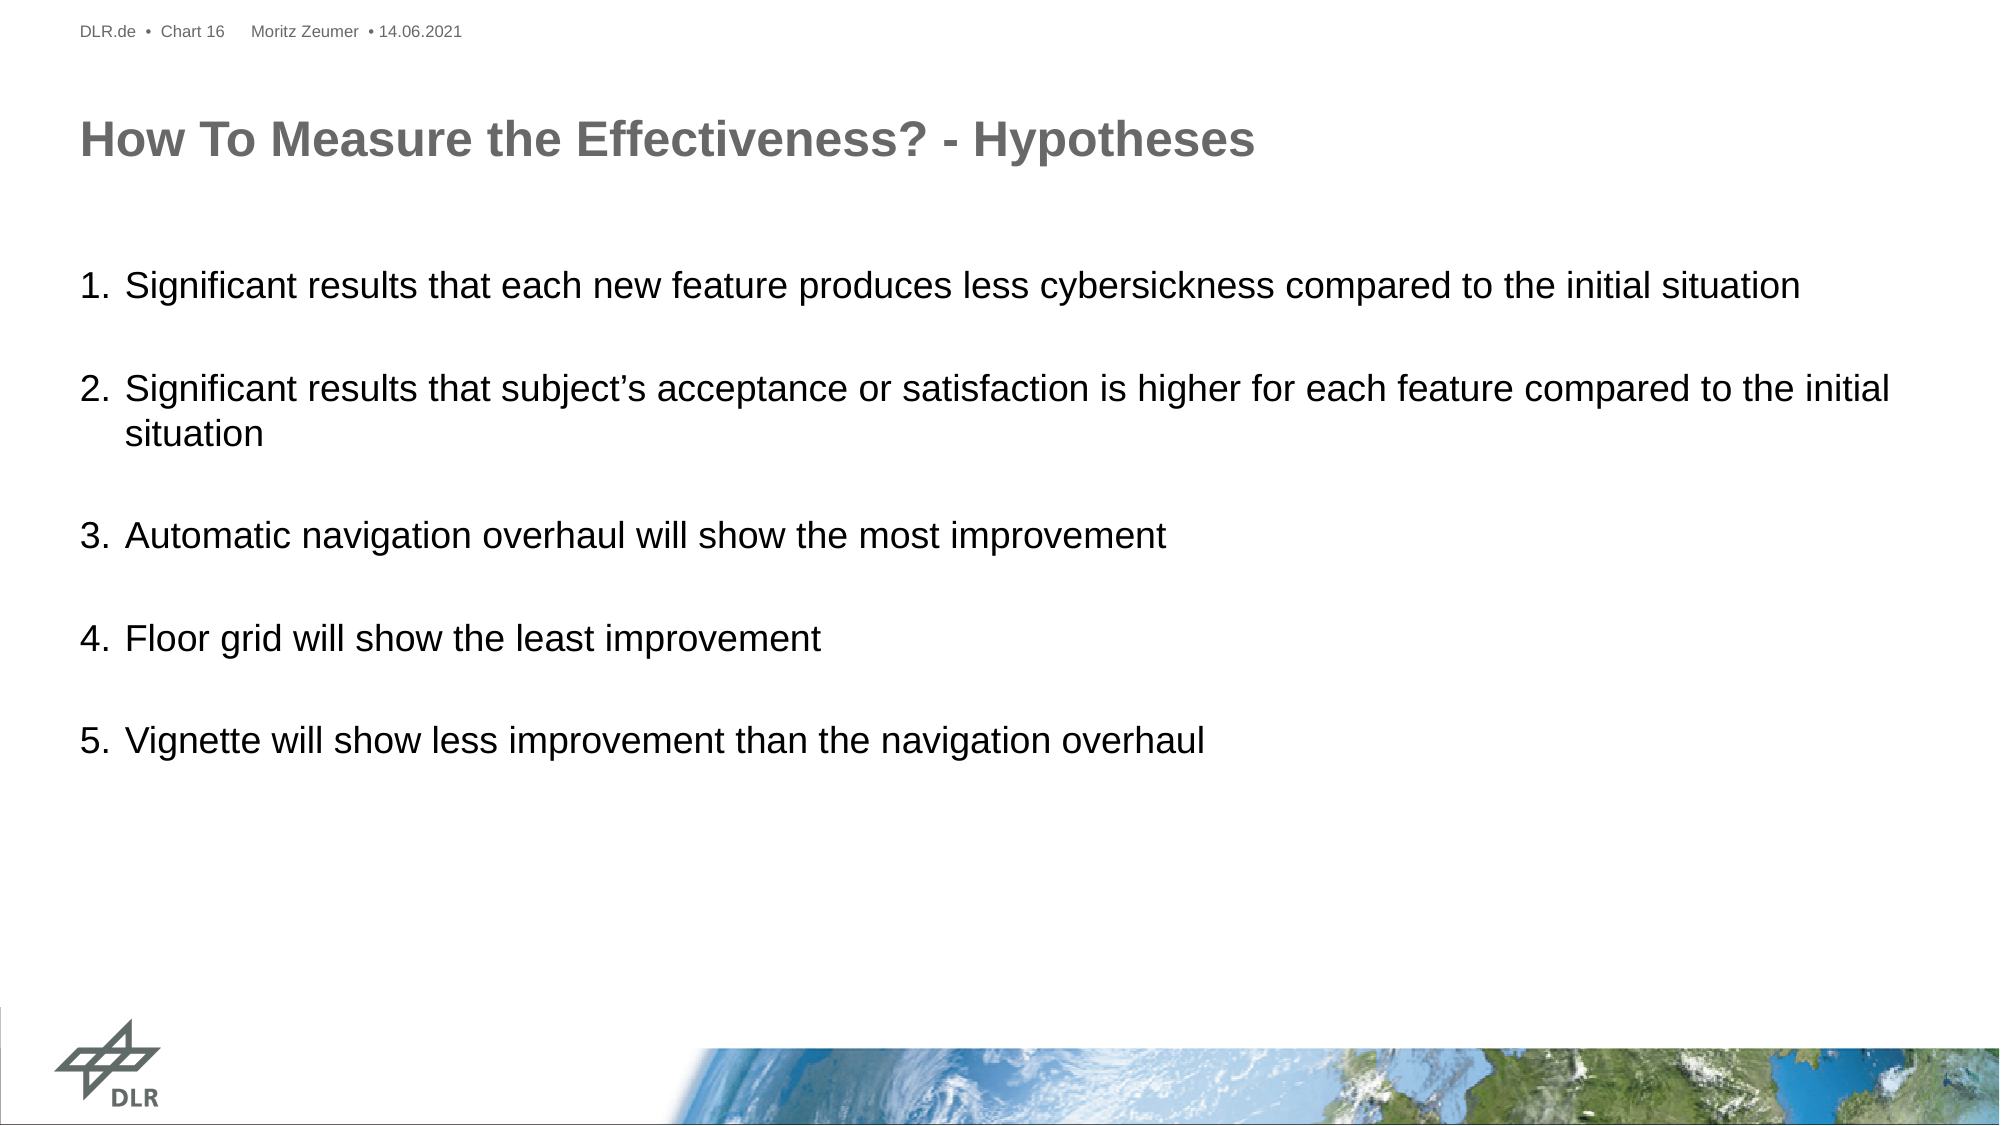

DLR.de • Chart
Moritz Zeumer  • 14.06.2021
How To Measure the Effectiveness? - Hypotheses
Significant results that each new feature produces less cybersickness compared to the initial situation
Significant results that subject’s acceptance or satisfaction is higher for each feature compared to the initial situation
Automatic navigation overhaul will show the most improvement
Floor grid will show the least improvement
Vignette will show less improvement than the navigation overhaul